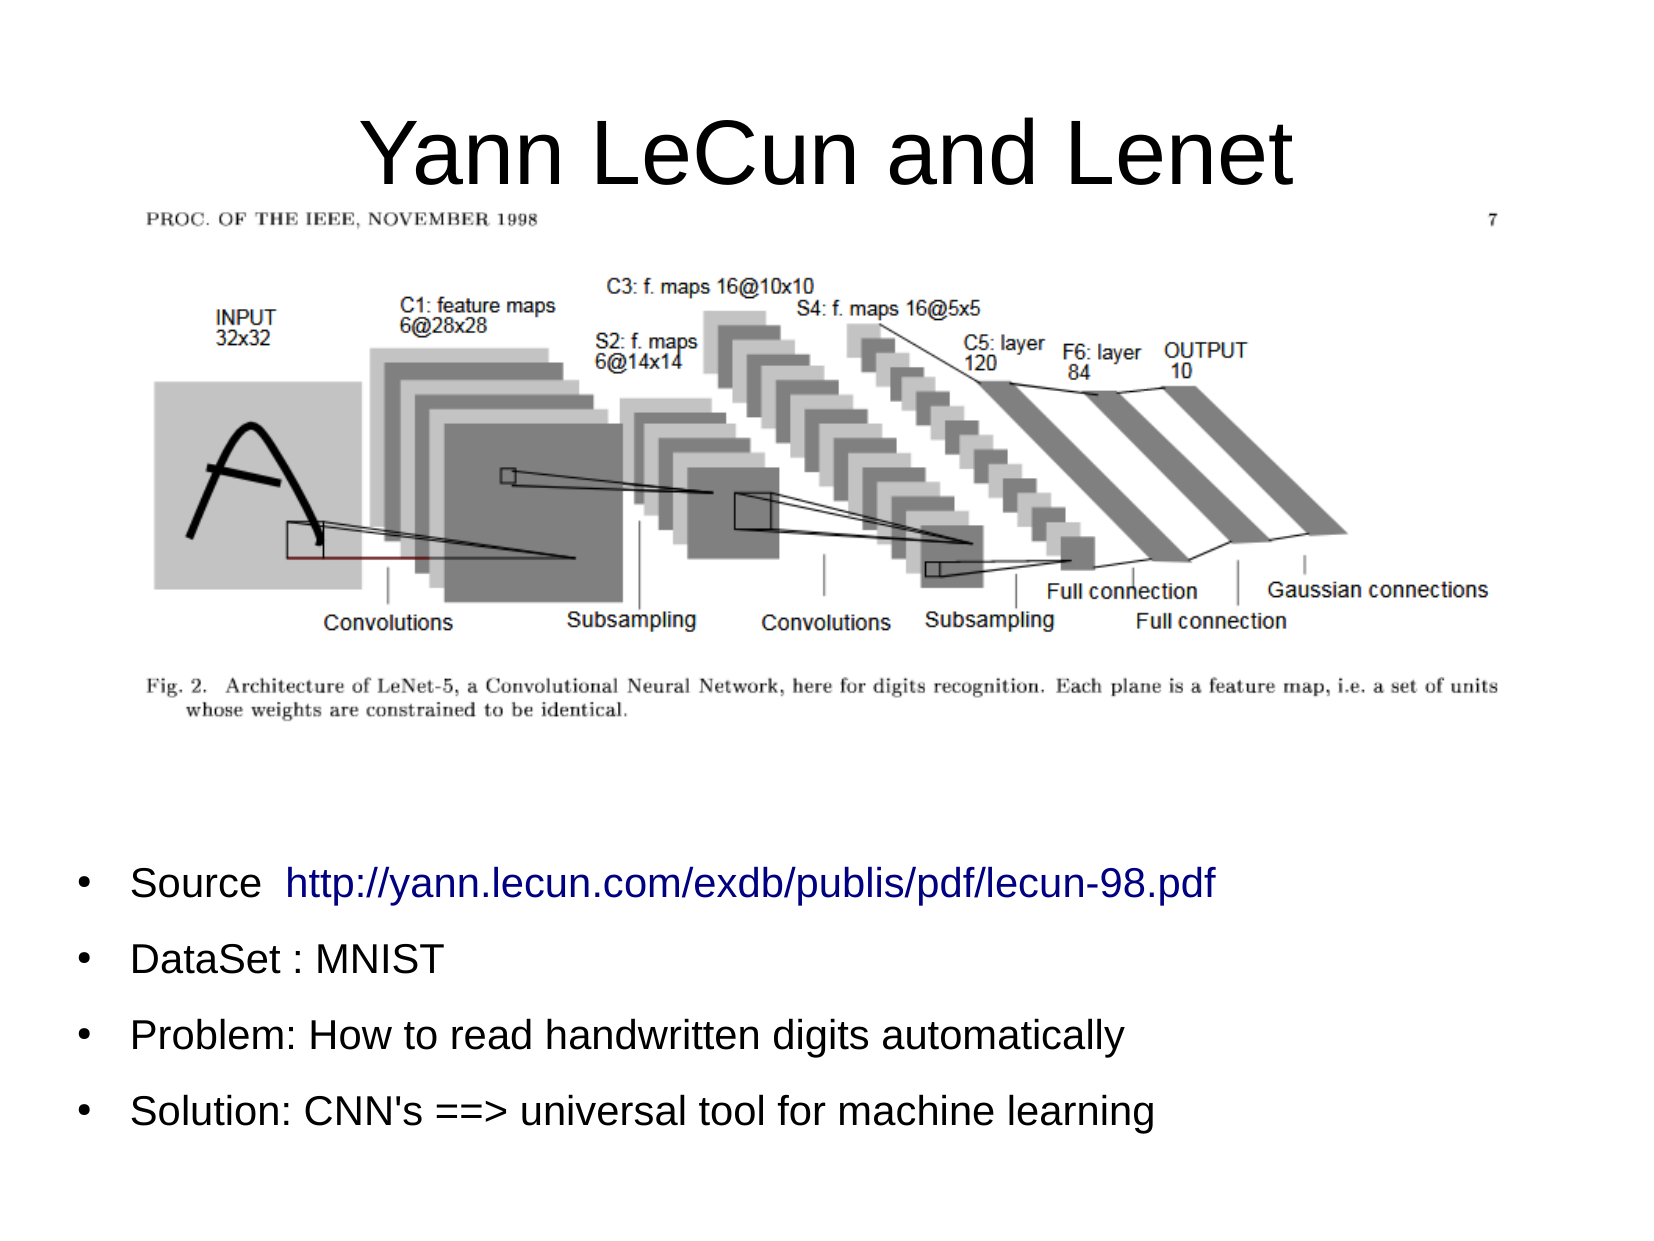

# Yann LeCun and Lenet
Source http://yann.lecun.com/exdb/publis/pdf/lecun-98.pdf
DataSet : MNIST
Problem: How to read handwritten digits automatically
Solution: CNN's ==> universal tool for machine learning